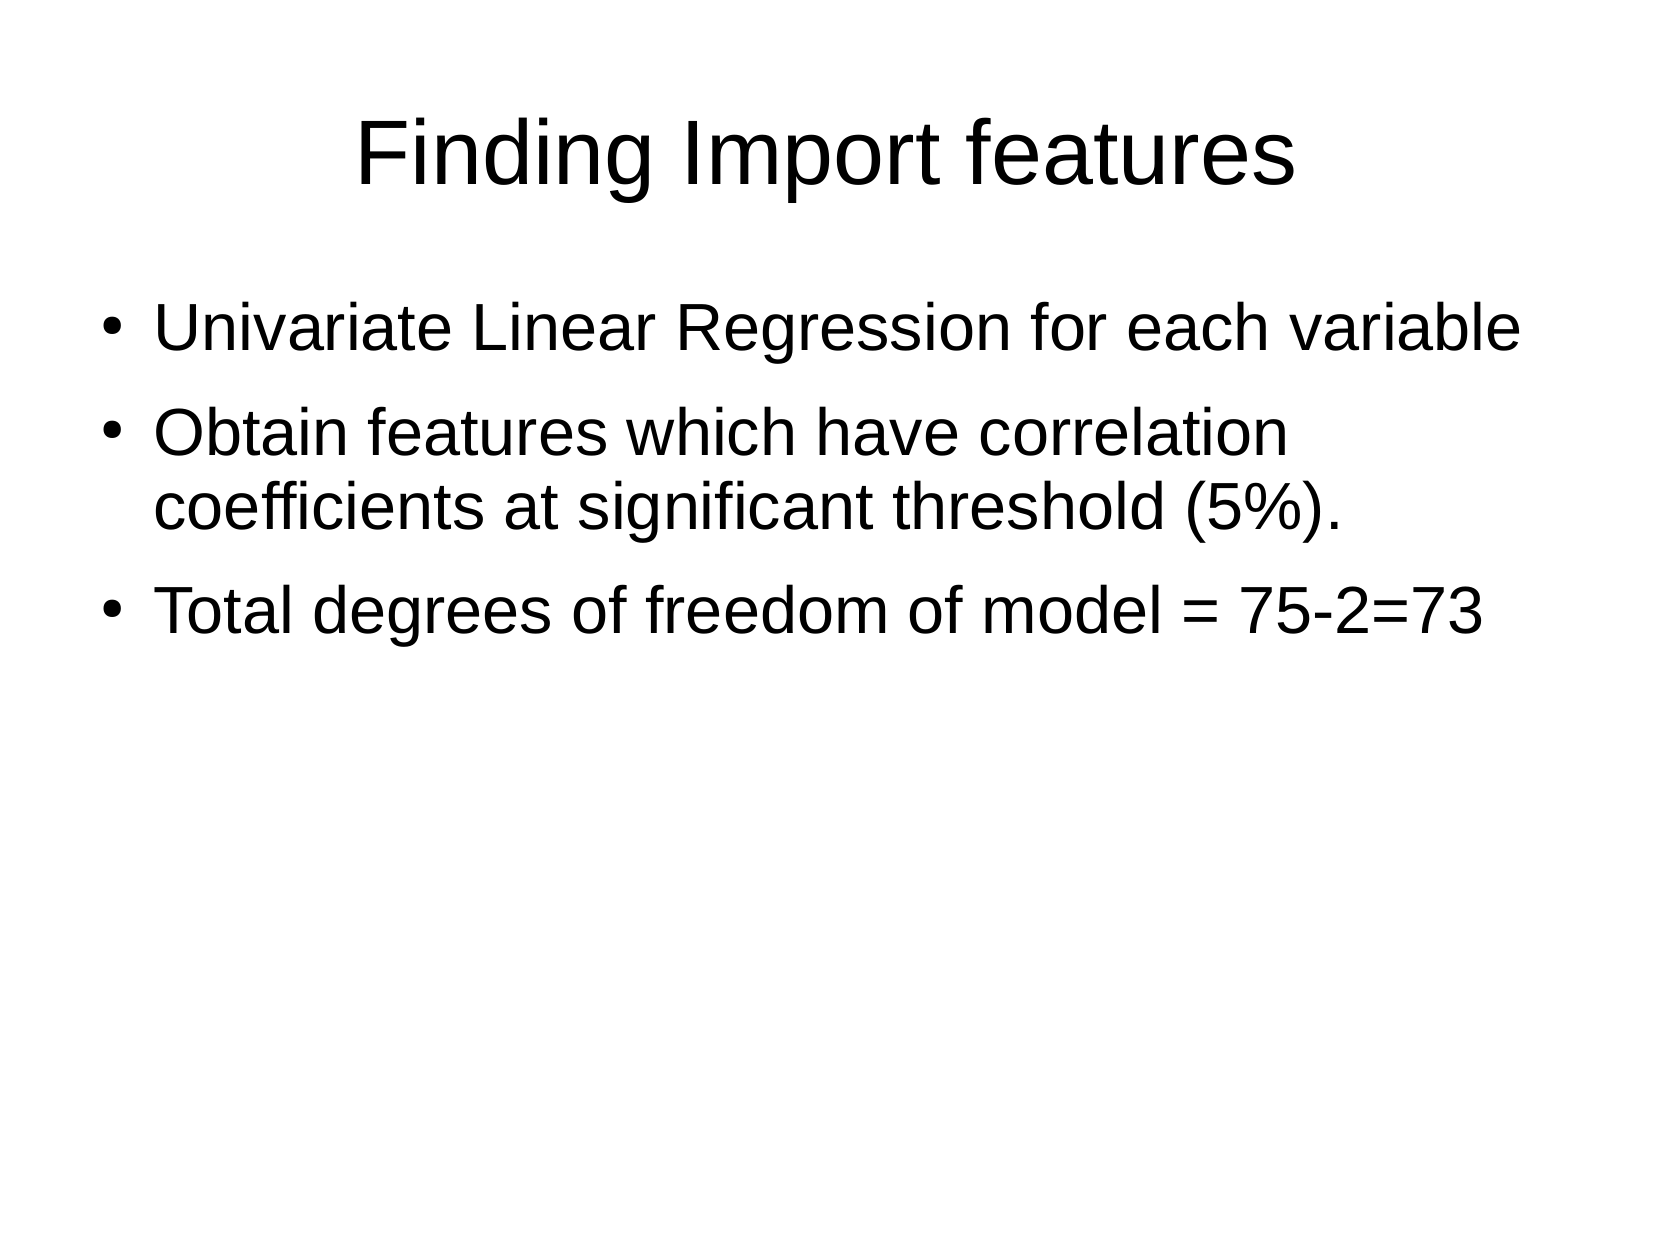

# Finding Import features
Univariate Linear Regression for each variable
Obtain features which have correlation coefficients at significant threshold (5%).
Total degrees of freedom of model = 75-2=73